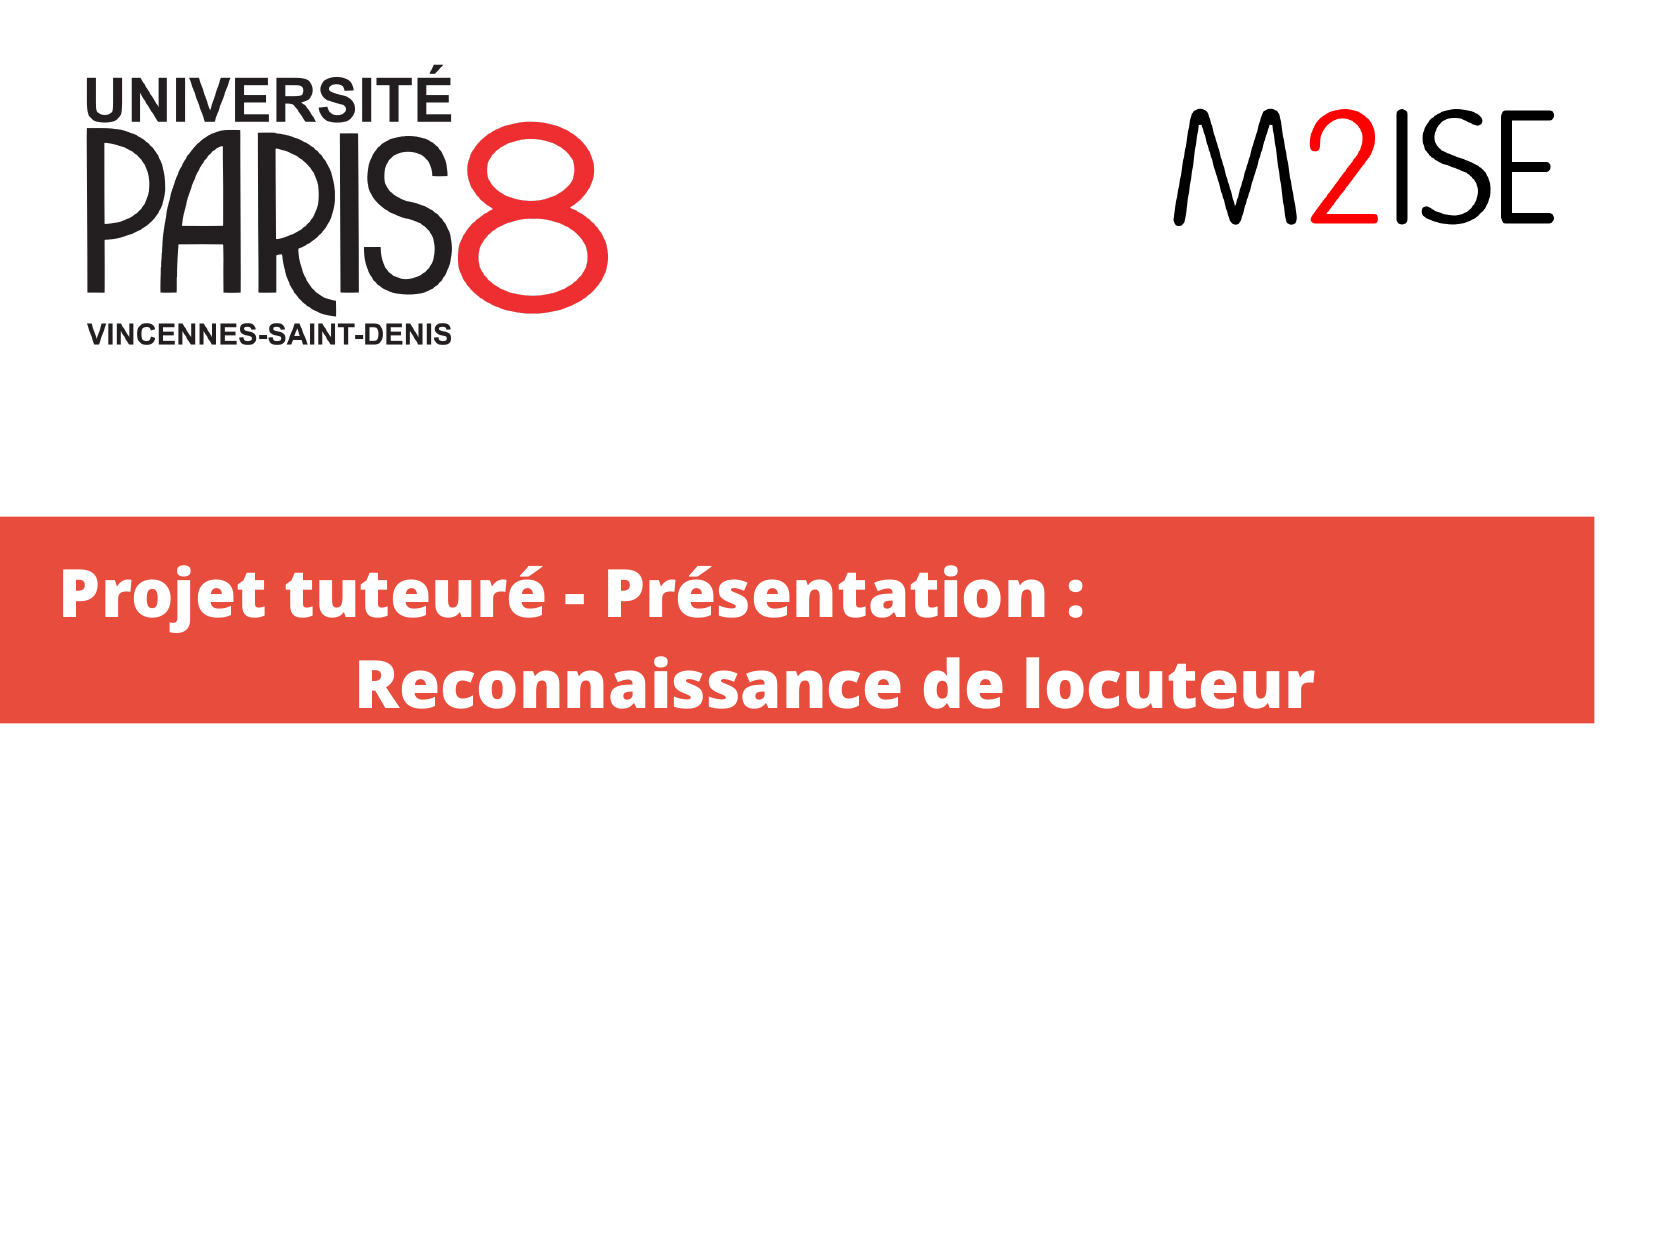

# Projet tuteuré - Présentation : Reconnaissance de locuteur